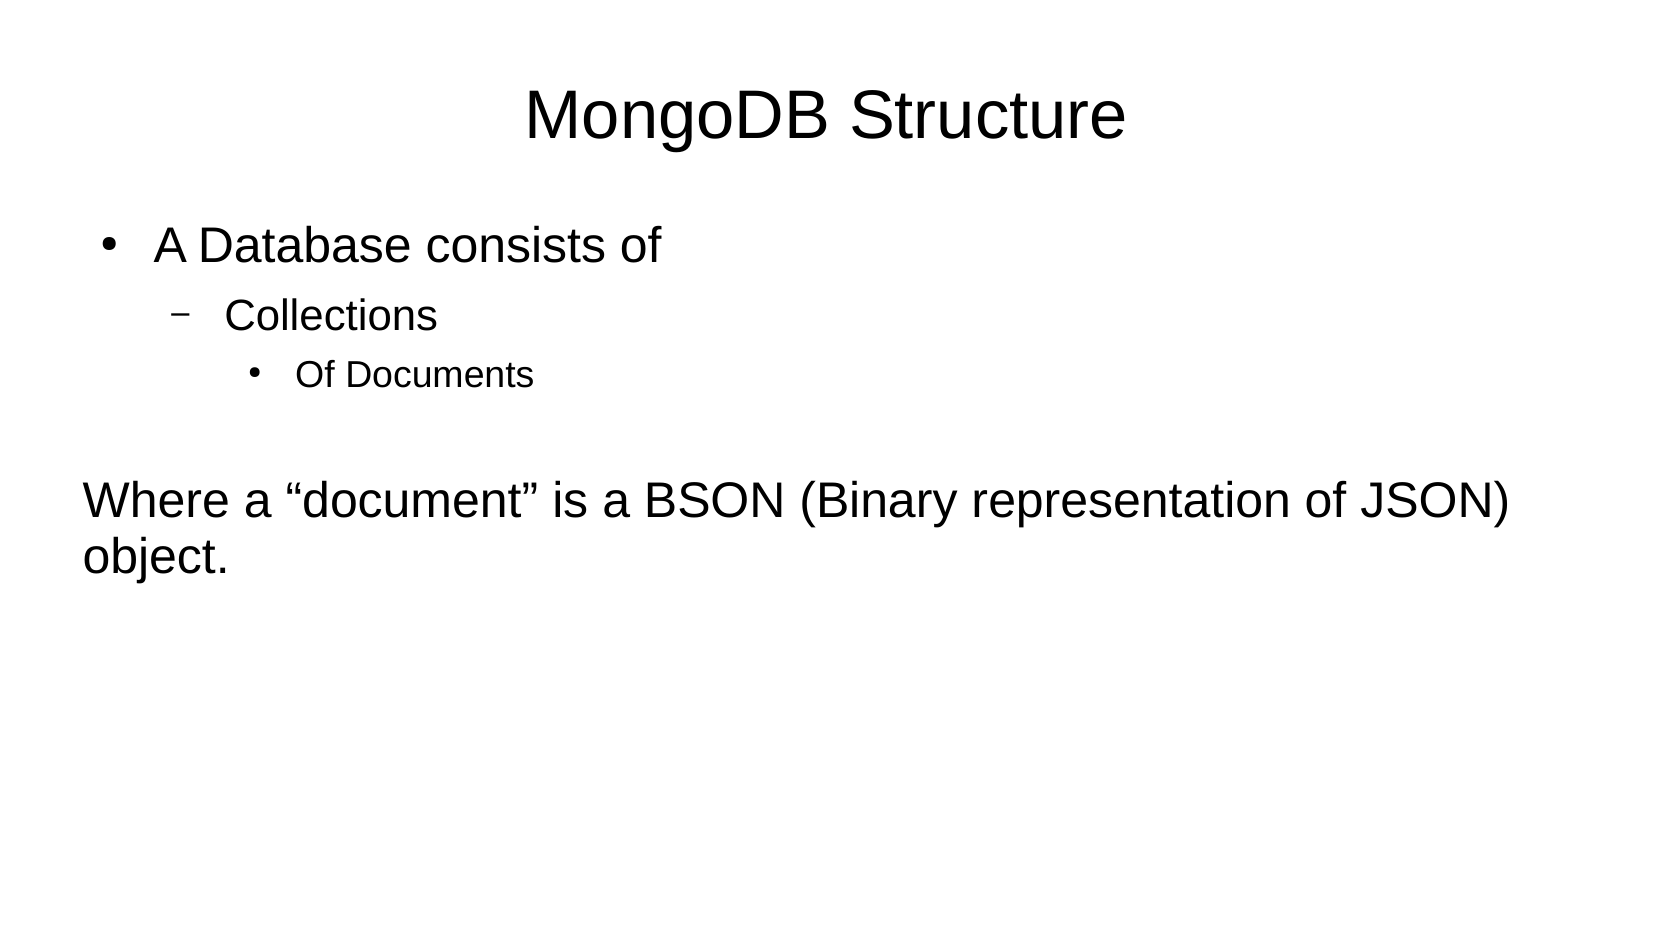

# MongoDB Structure
A Database consists of
Collections
Of Documents
Where a “document” is a BSON (Binary representation of JSON) object.